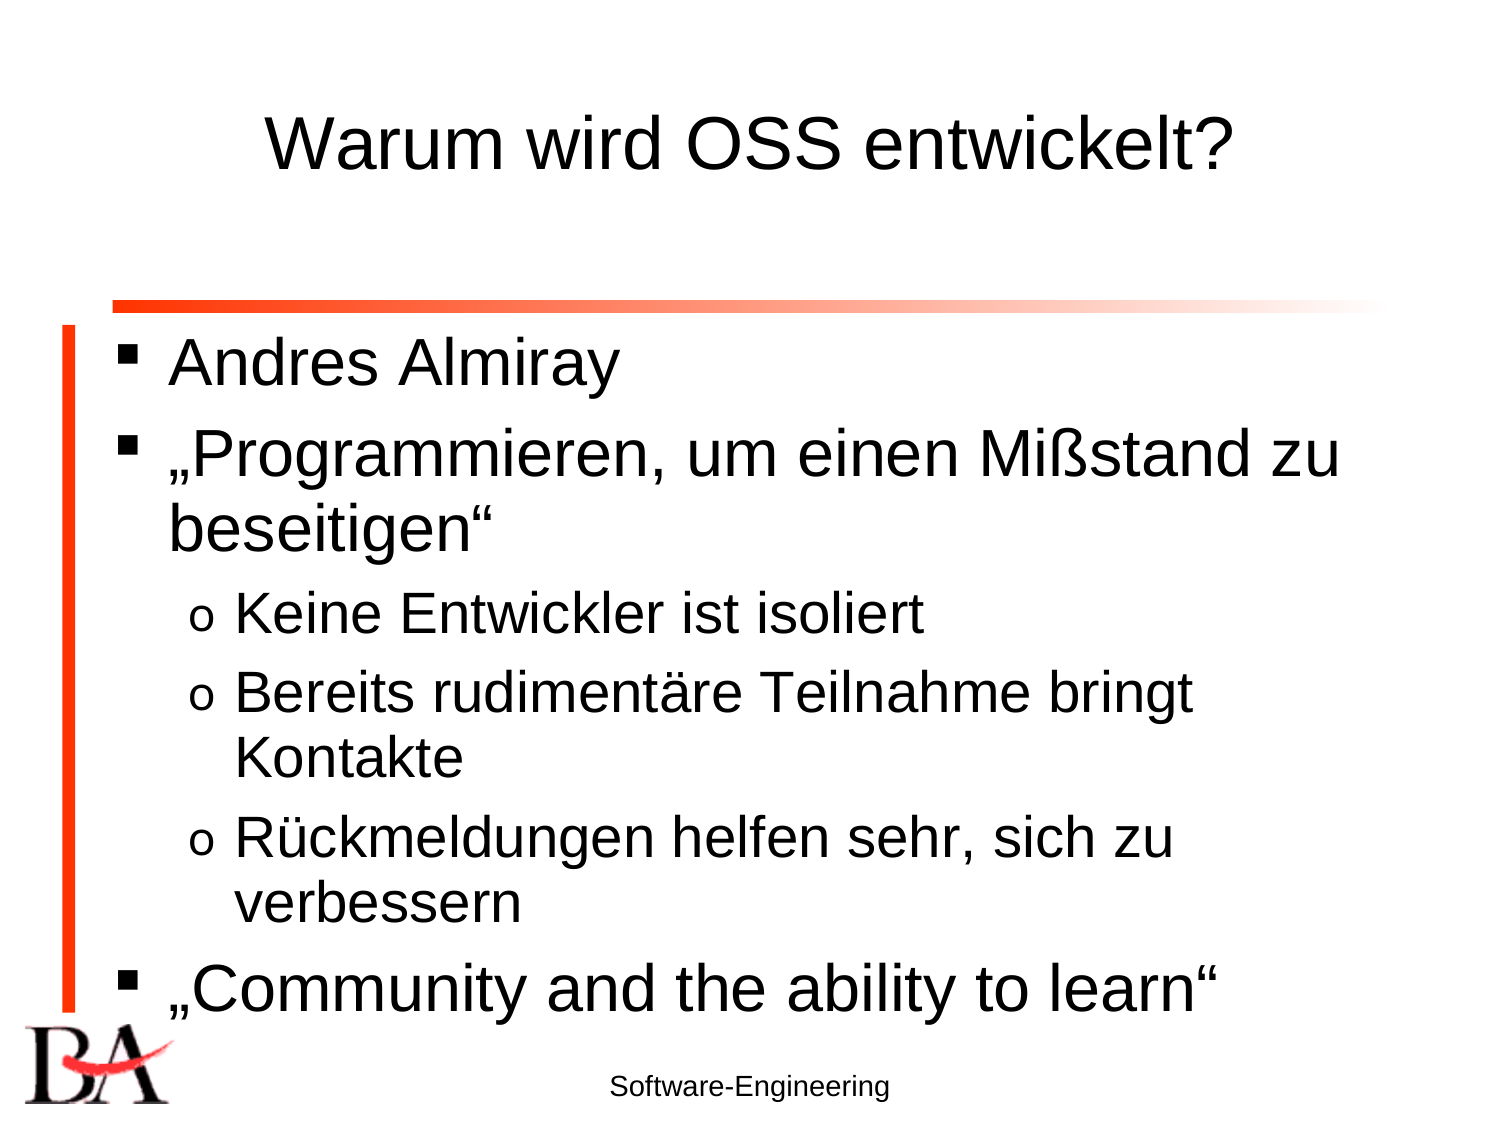

# Warum wird OSS entwickelt?
Andres Almiray
„Programmieren, um einen Mißstand zu beseitigen“
Keine Entwickler ist isoliert
Bereits rudimentäre Teilnahme bringt Kontakte
Rückmeldungen helfen sehr, sich zu verbessern
„Community and the ability to learn“